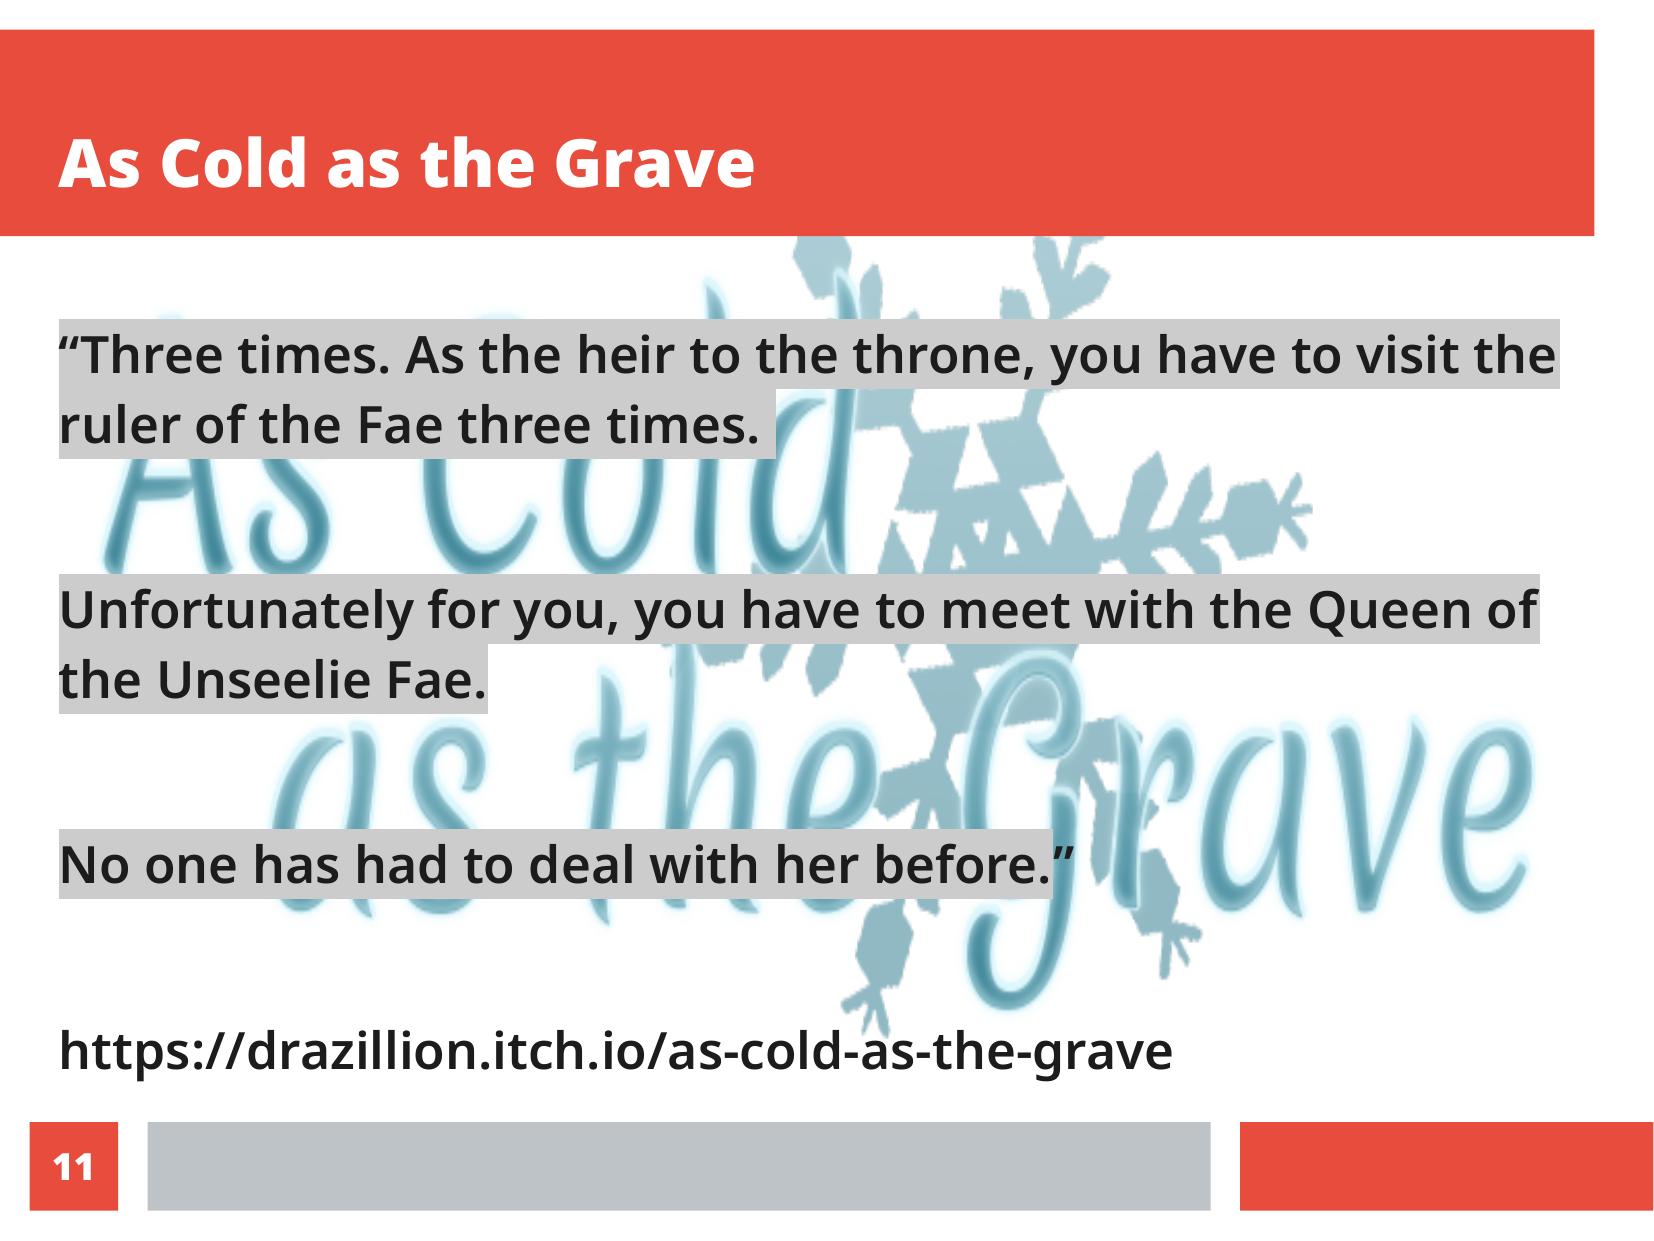

# As Cold as the Grave
“Three times. As the heir to the throne, you have to visit the ruler of the Fae three times.
Unfortunately for you, you have to meet with the Queen of the Unseelie Fae.
No one has had to deal with her before.”
https://drazillion.itch.io/as-cold-as-the-grave
11